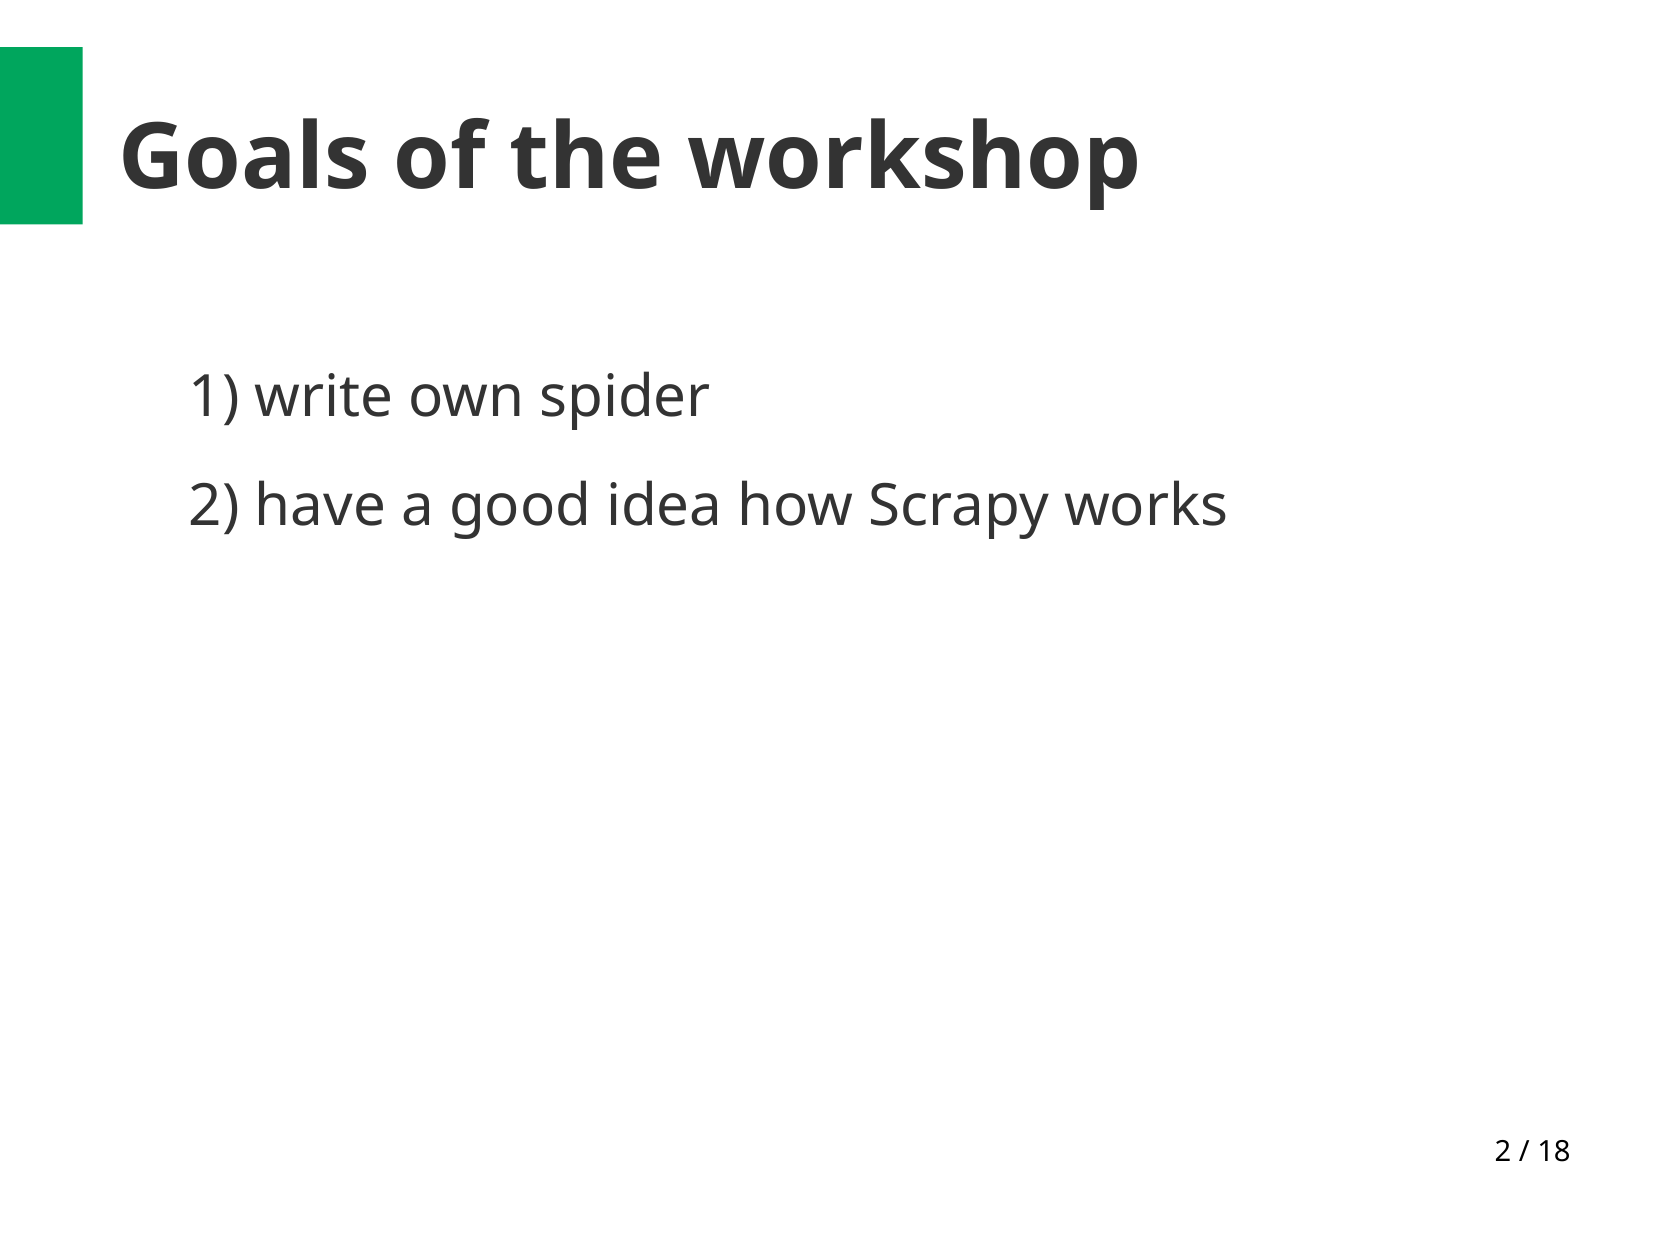

# Goals of the workshop
1) write own spider
2) have a good idea how Scrapy works
2